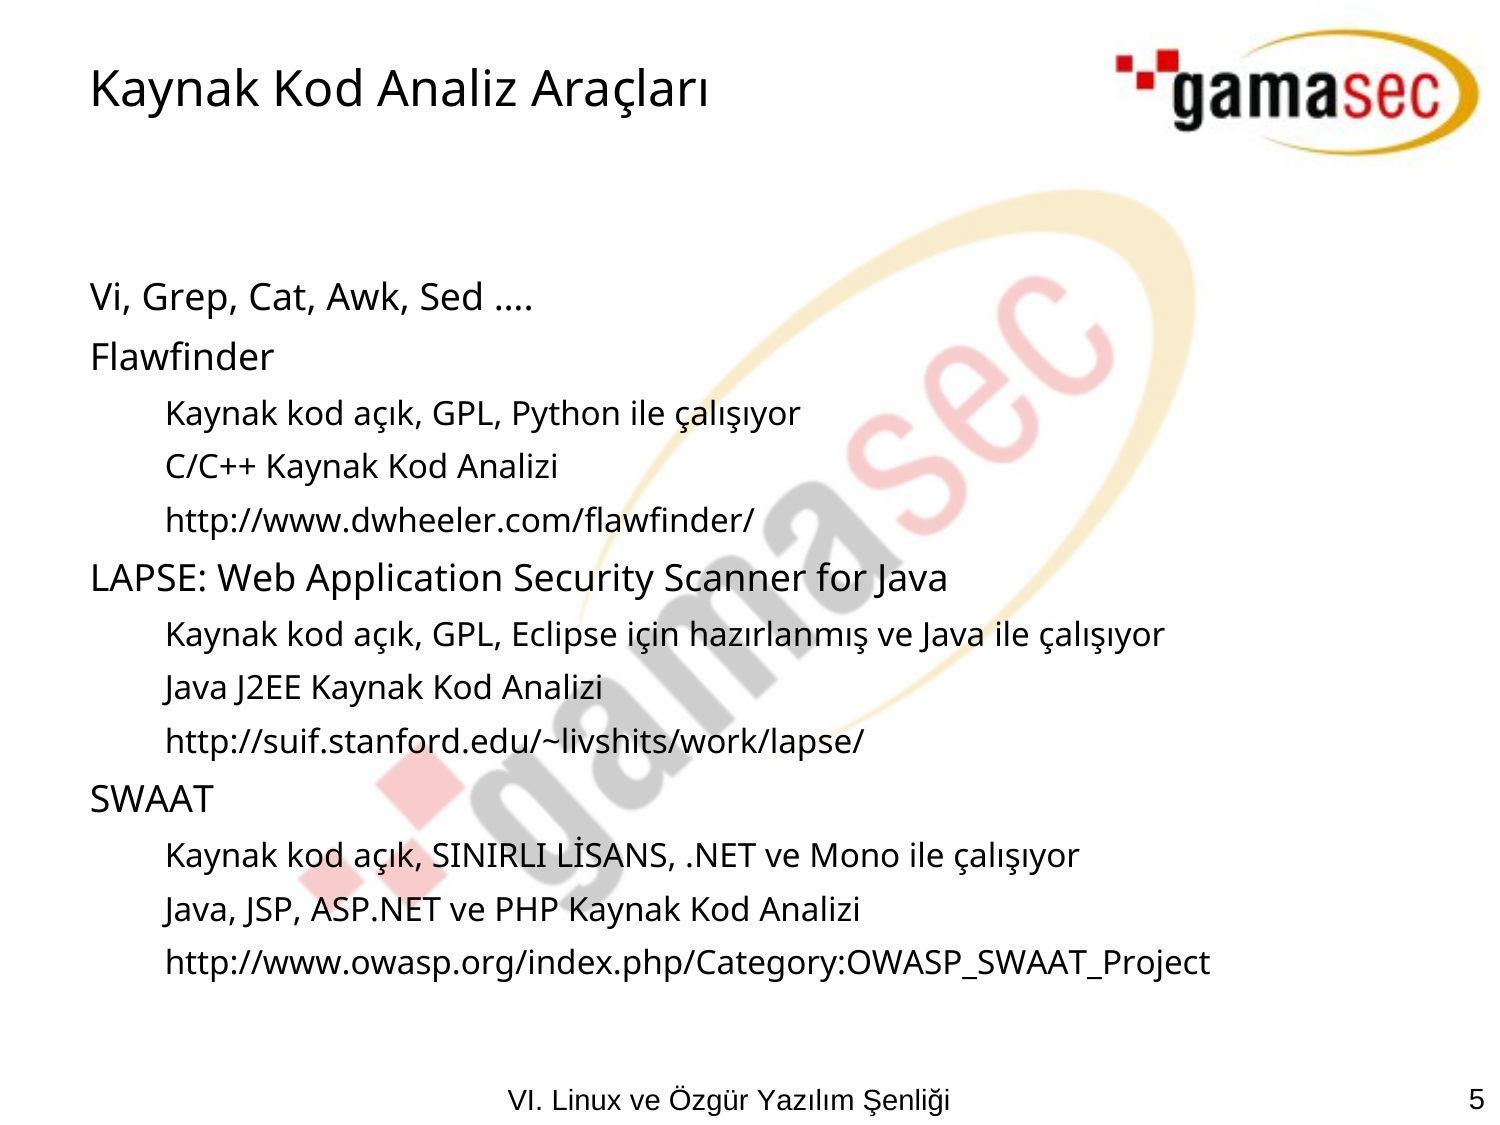

# Kaynak Kod Analiz Araçları
Vi, Grep, Cat, Awk, Sed ….
Flawfinder
Kaynak kod açık, GPL, Python ile çalışıyor
C/C++ Kaynak Kod Analizi
http://www.dwheeler.com/flawfinder/
LAPSE: Web Application Security Scanner for Java
Kaynak kod açık, GPL, Eclipse için hazırlanmış ve Java ile çalışıyor
Java J2EE Kaynak Kod Analizi
http://suif.stanford.edu/~livshits/work/lapse/
SWAAT
Kaynak kod açık, SINIRLI LİSANS, .NET ve Mono ile çalışıyor
Java, JSP, ASP.NET ve PHP Kaynak Kod Analizi
http://www.owasp.org/index.php/Category:OWASP_SWAAT_Project
5